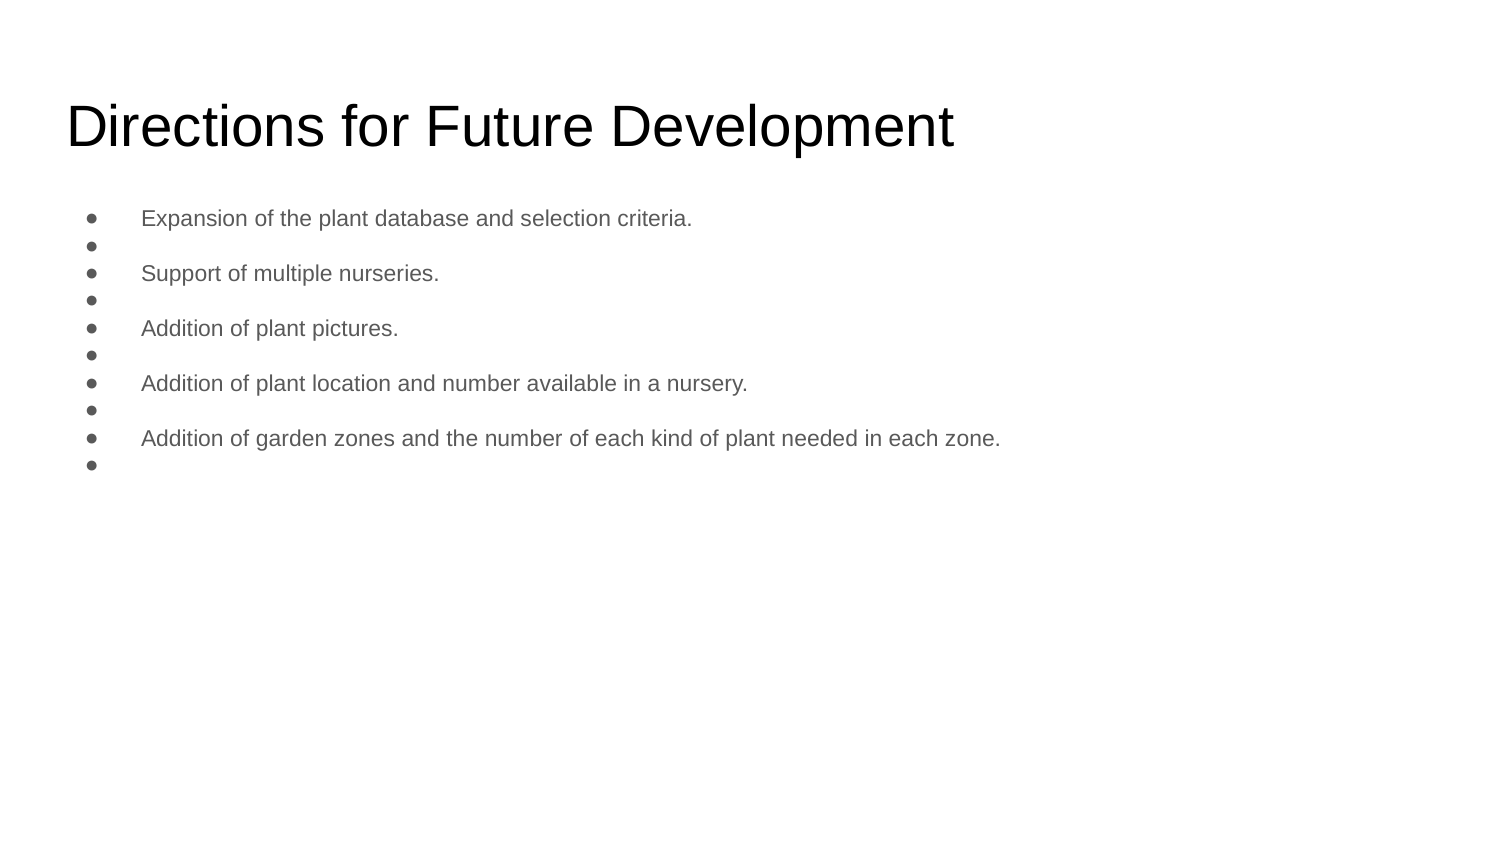

# Directions for Future Development
Expansion of the plant database and selection criteria.
Support of multiple nurseries.
Addition of plant pictures.
Addition of plant location and number available in a nursery.
Addition of garden zones and the number of each kind of plant needed in each zone.